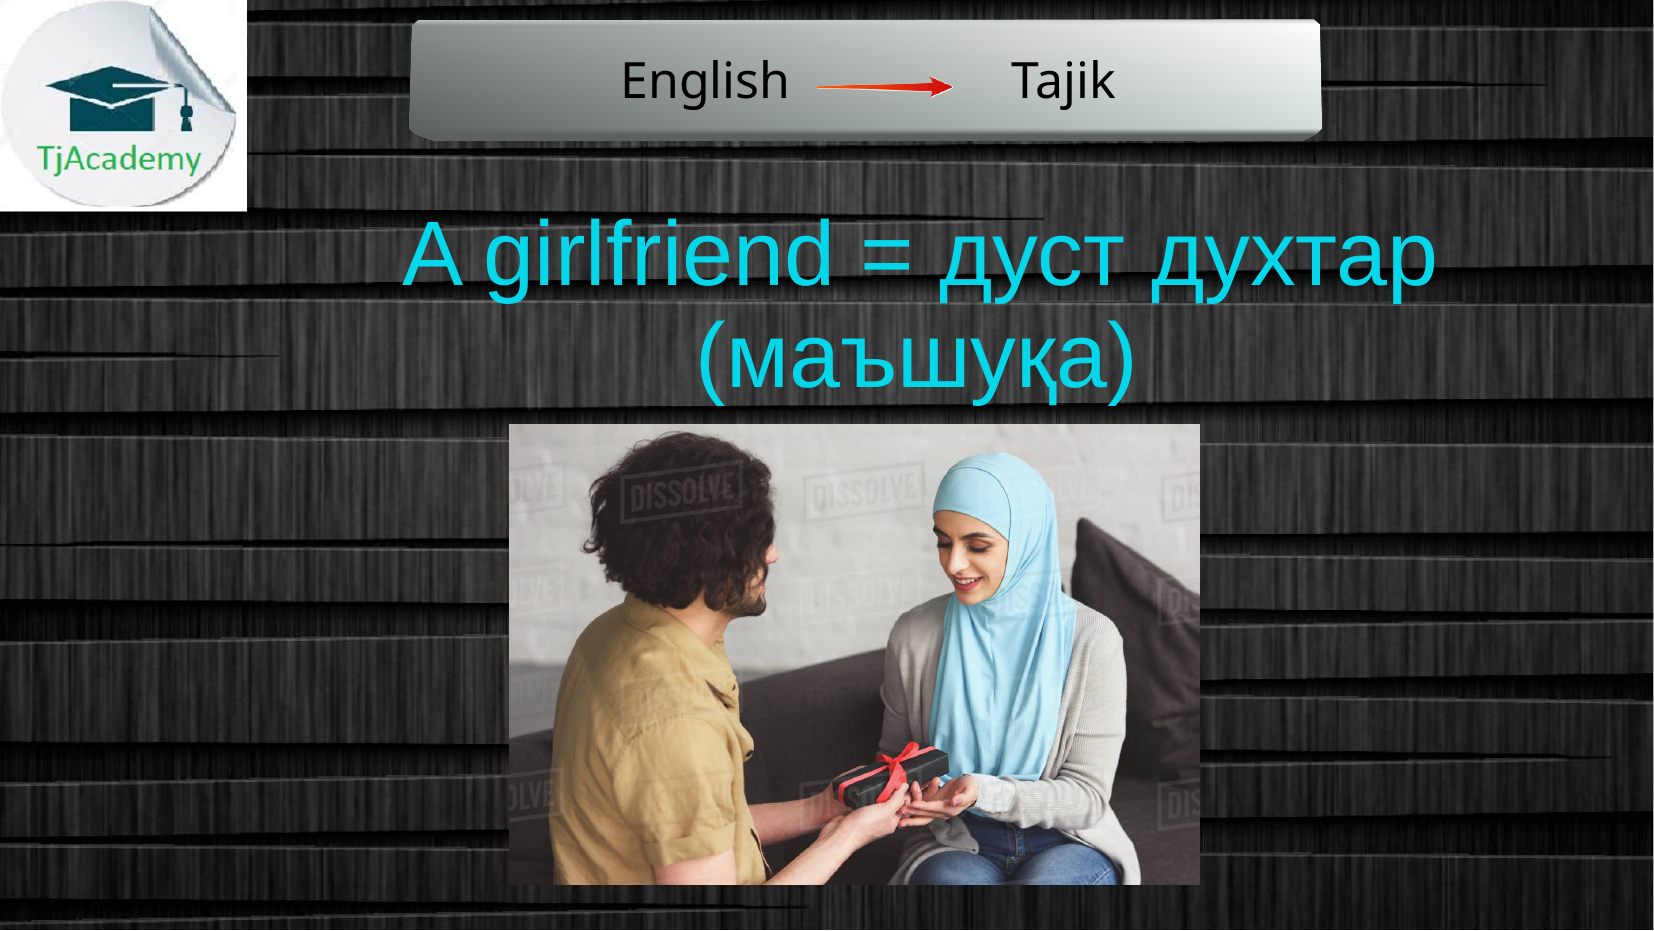

English Tajik
#
A girlfriend = дуст духтар
(маъшуқа)